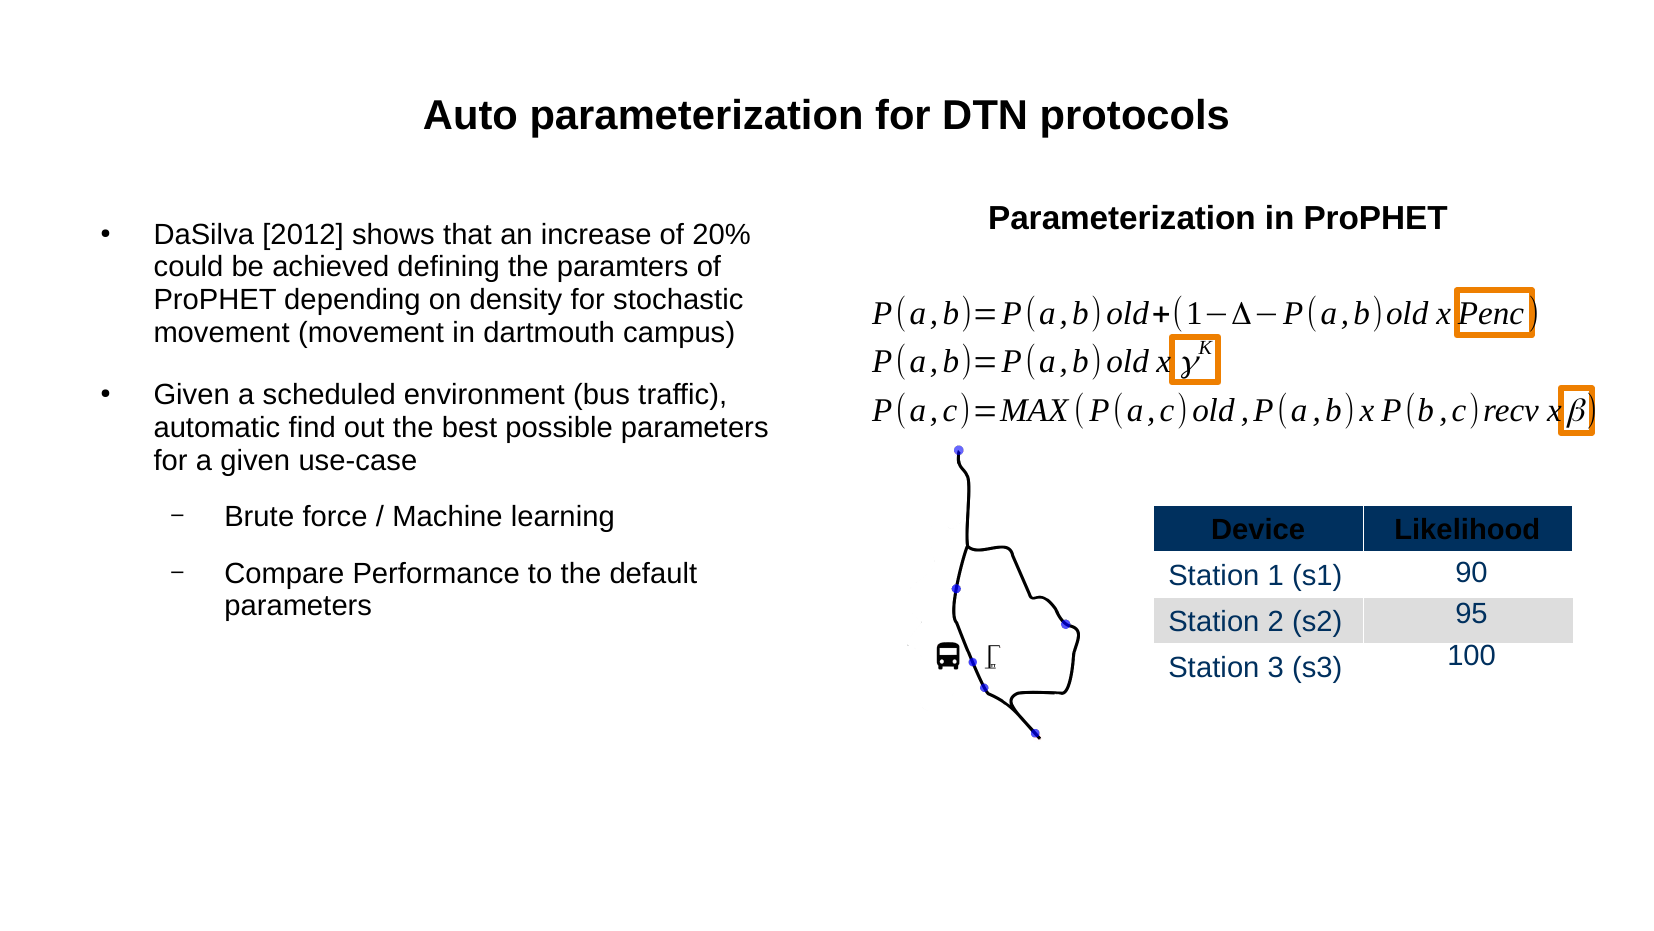

# Auto parameterization for DTN protocols
Parameterization in ProPHET
DaSilva [2012] shows that an increase of 20% could be achieved defining the paramters of ProPHET depending on density for stochastic movement (movement in dartmouth campus)
Given a scheduled environment (bus traffic), automatic find out the best possible parameters for a given use-case
Brute force / Machine learning
Compare Performance to the default parameters
| Device | Likelihood |
| --- | --- |
90
95
100
| Station 1 (s1) | |
| --- | --- |
| Station 2 (s2) | |
| --- | --- |
| Station 3 (s3) | |
| --- | --- |